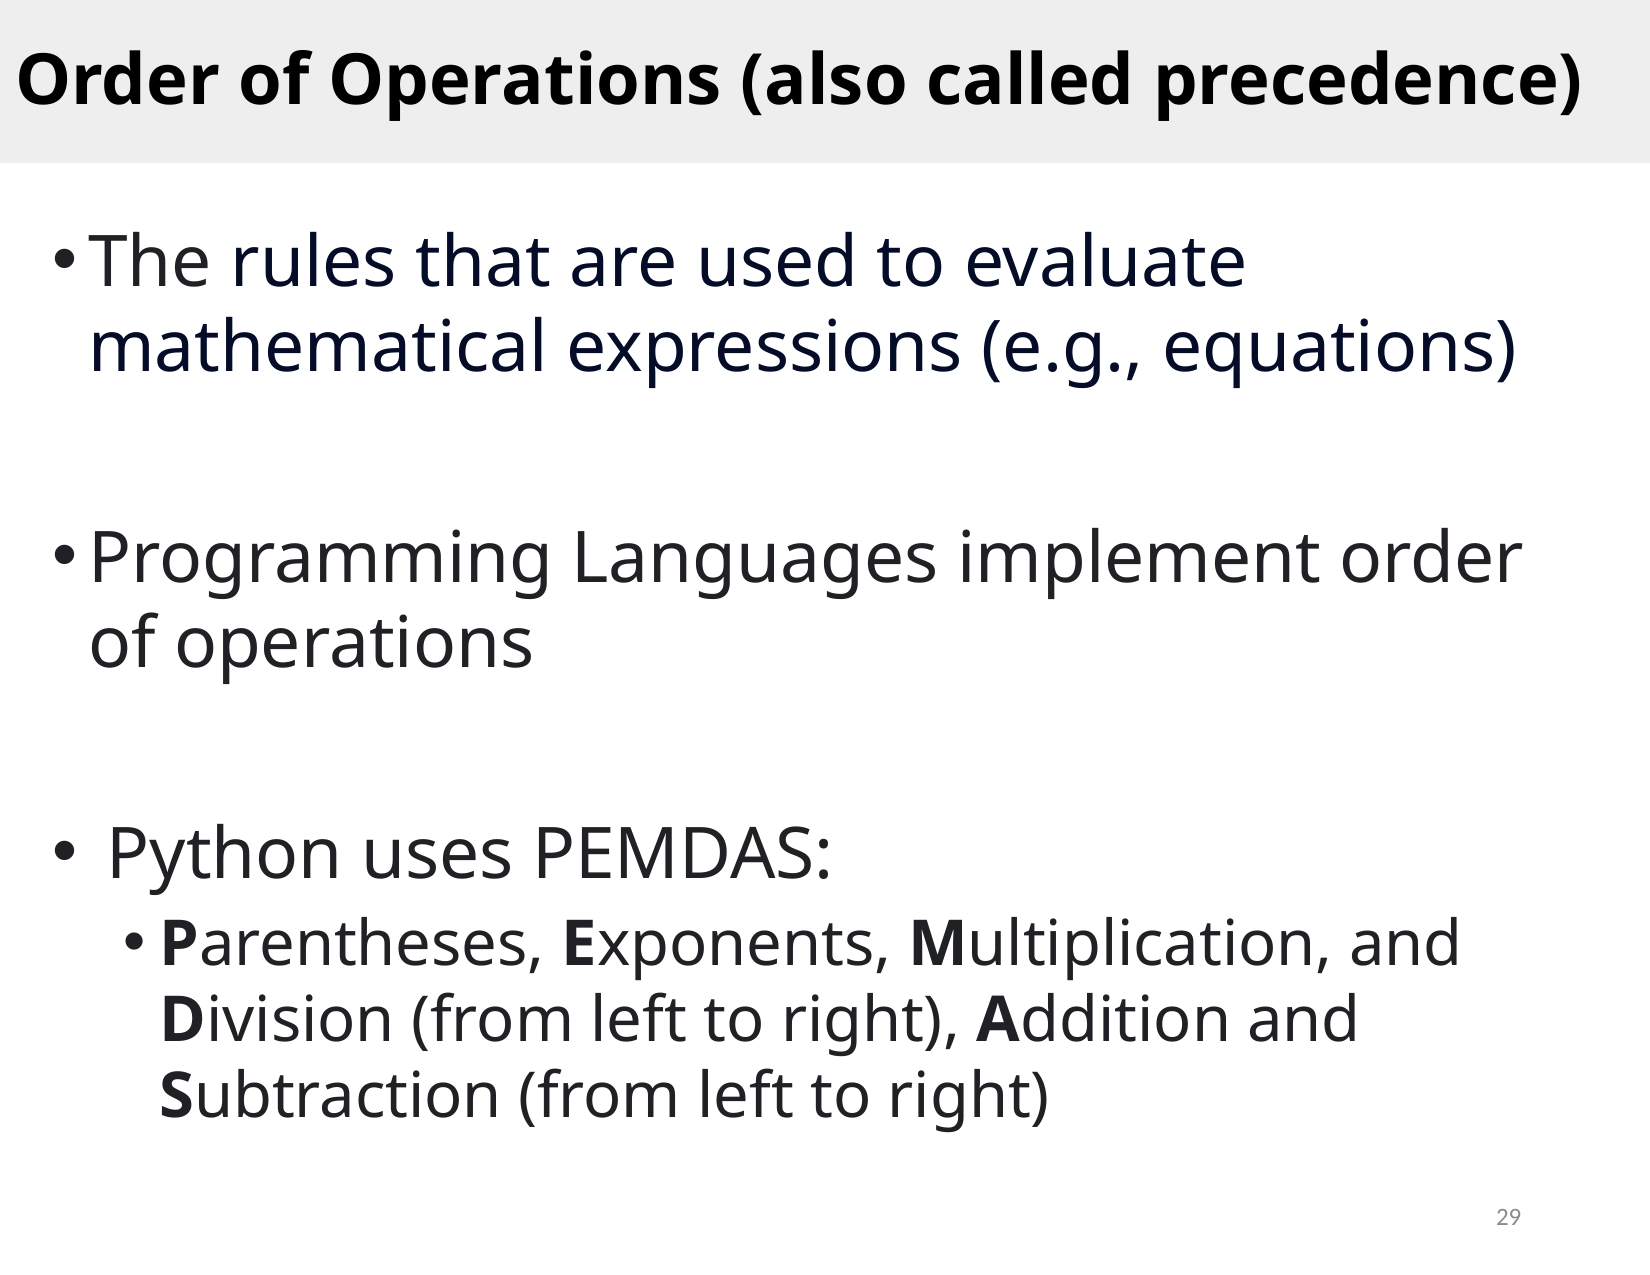

# Order of Operations (also called precedence)
The rules that are used to evaluate mathematical expressions (e.g., equations)
Programming Languages implement order of operations
 Python uses PEMDAS:
Parentheses, Exponents, Multiplication, and Division (from left to right), Addition and Subtraction (from left to right)
29